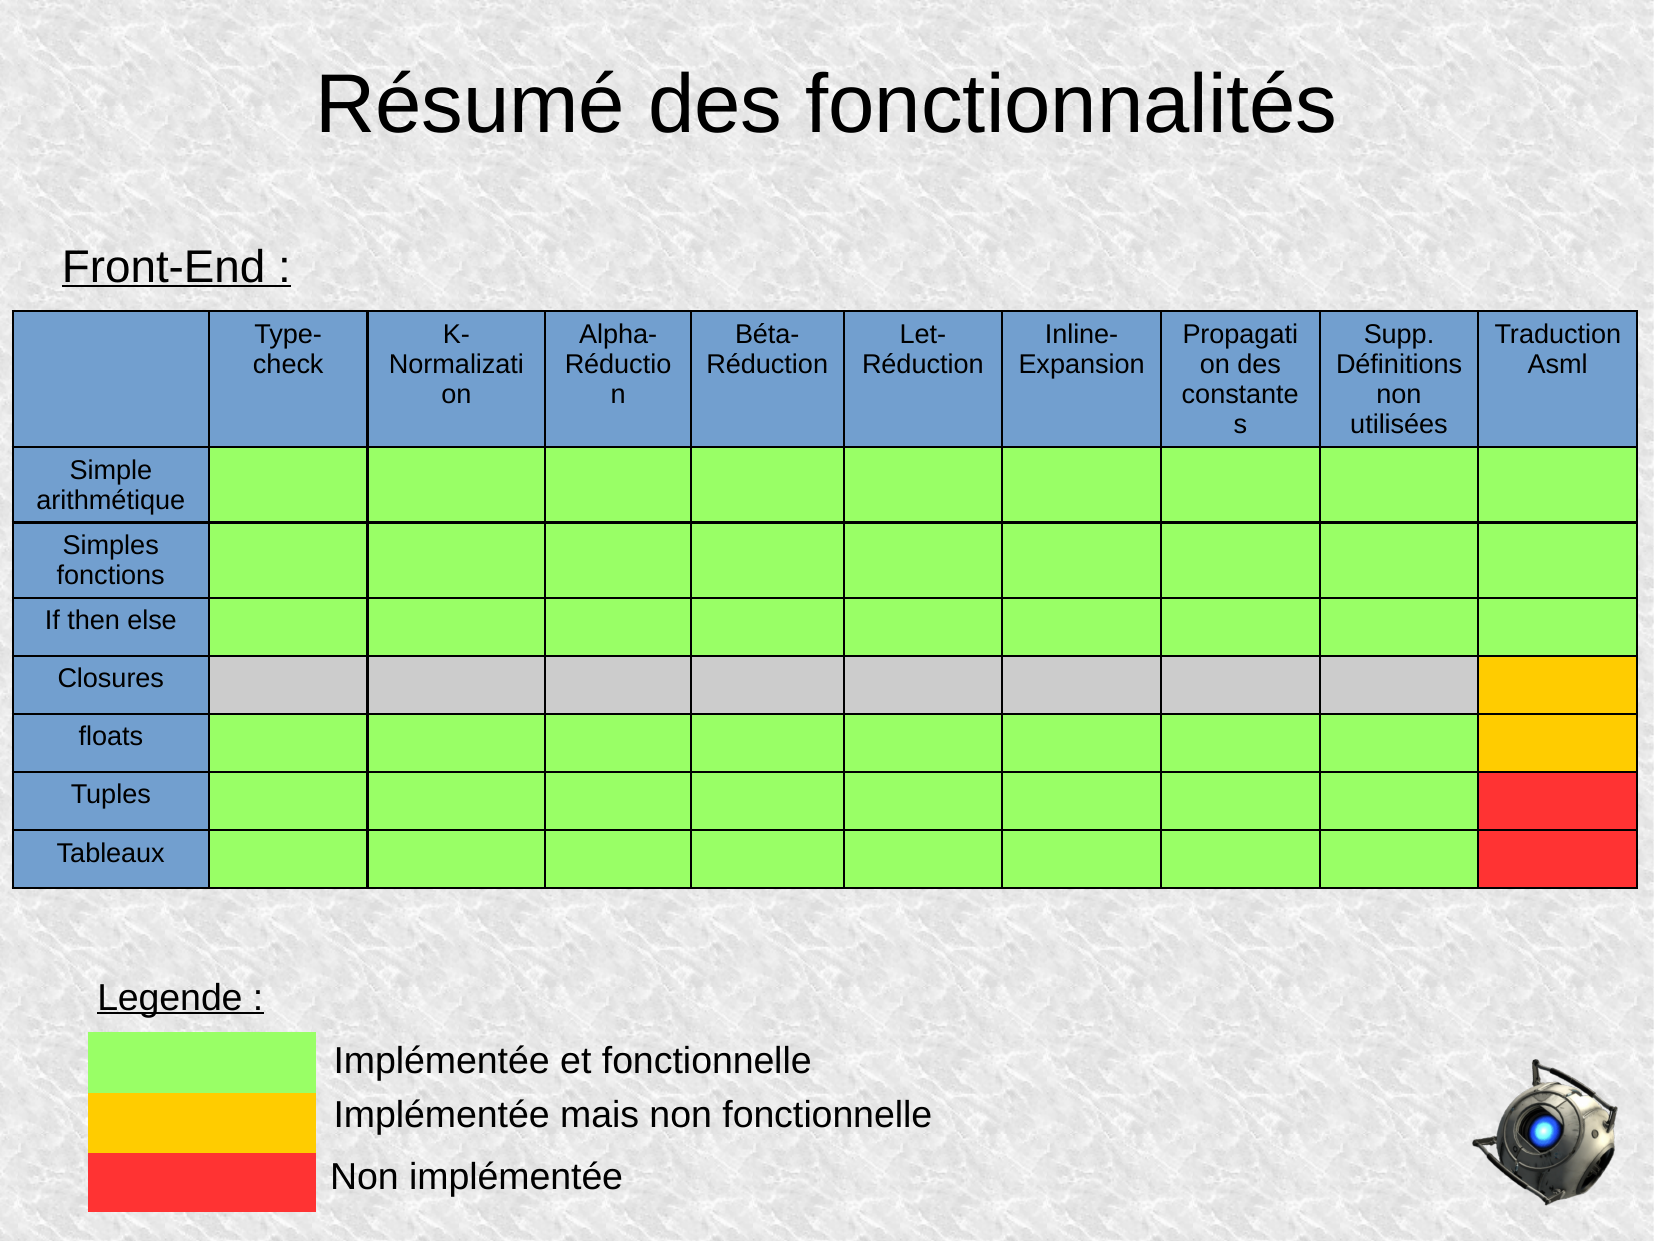

# Résumé des fonctionnalités
Front-End :
| | Type-check | K-Normalization | Alpha-Réduction | Béta-Réduction | Let-Réduction | Inline-Expansion | Propagation des constantes | Supp. Définitions non utilisées | Traduction Asml |
| --- | --- | --- | --- | --- | --- | --- | --- | --- | --- |
| Simple arithmétique | | | | | | | | | |
| Simples fonctions | | | | | | | | | |
| If then else | | | | | | | | | |
| Closures | | | | | | | | | |
| floats | | | | | | | | | |
| Tuples | | | | | | | | | |
| Tableaux | | | | | | | | | |
Legende :
| |
| --- |
| |
| |
Implémentée et fonctionnelle
Implémentée mais non fonctionnelle
Non implémentée